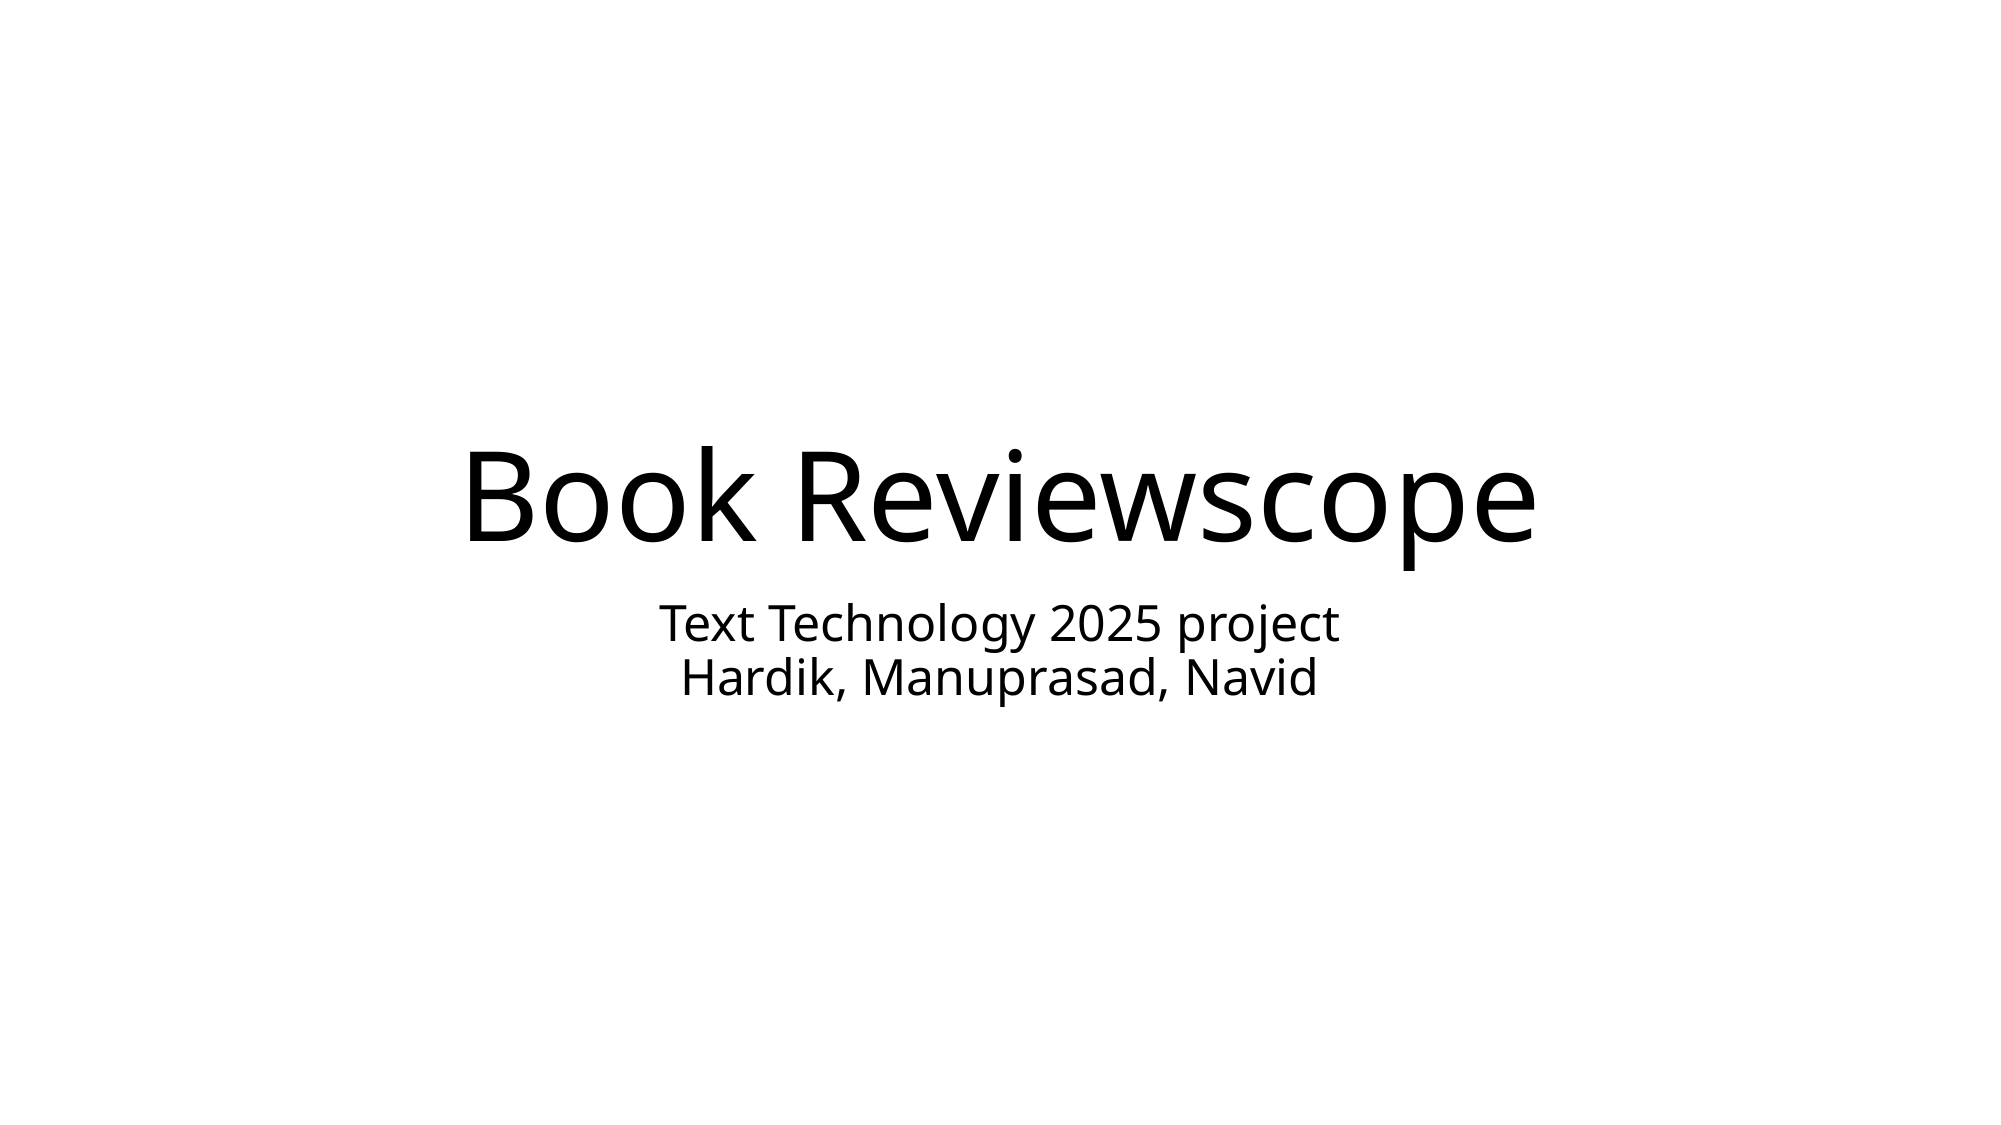

# Book Reviewscope
Text Technology 2025 project
Hardik, Manuprasad, Navid